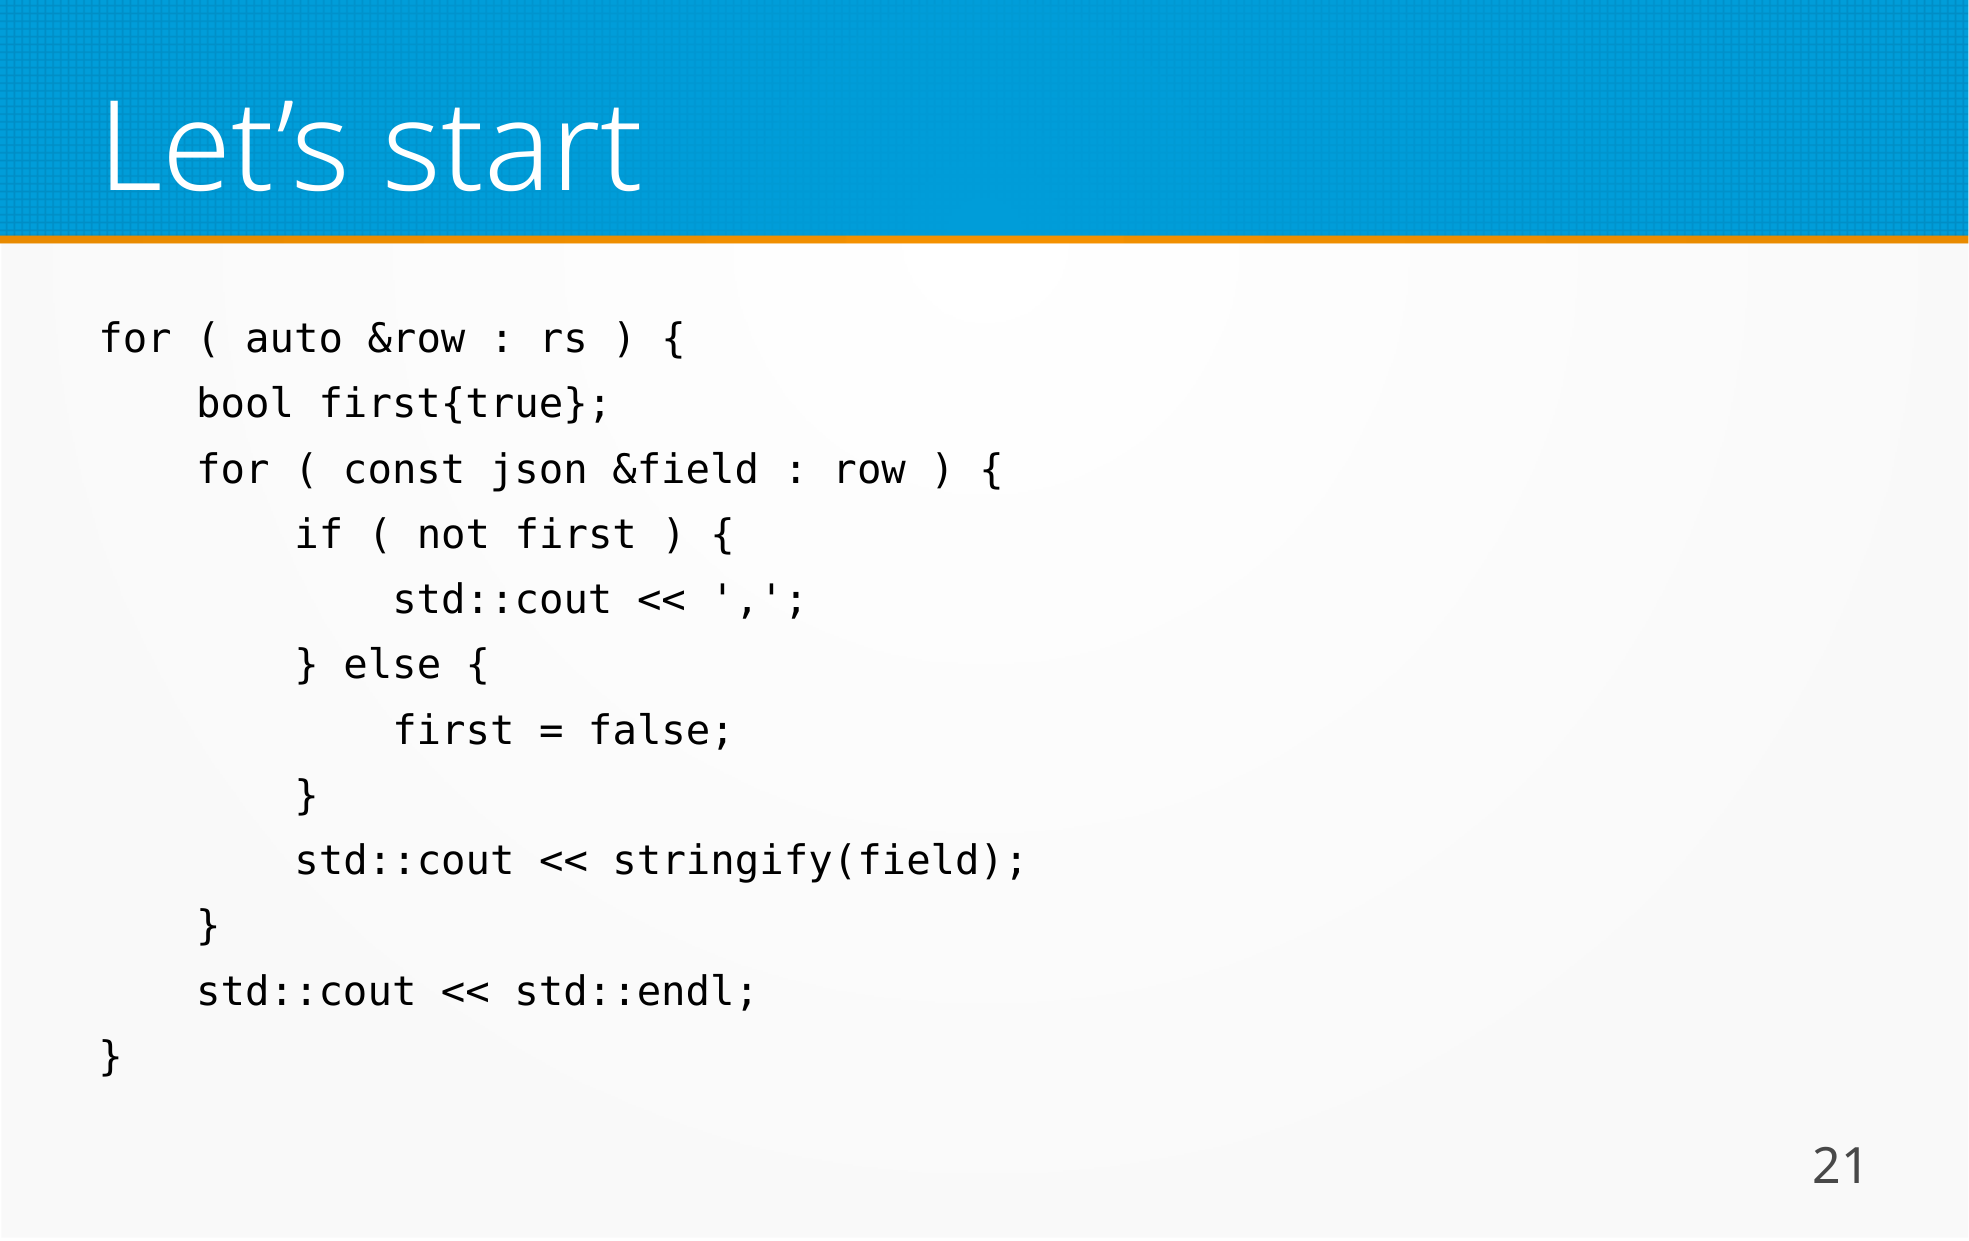

# Let’s start
for ( auto &row : rs ) {
 bool first{true};
 for ( const json &field : row ) {
 if ( not first ) {
 std::cout << ',';
 } else {
 first = false;
 }
 std::cout << stringify(field);
 }
 std::cout << std::endl;
}
21